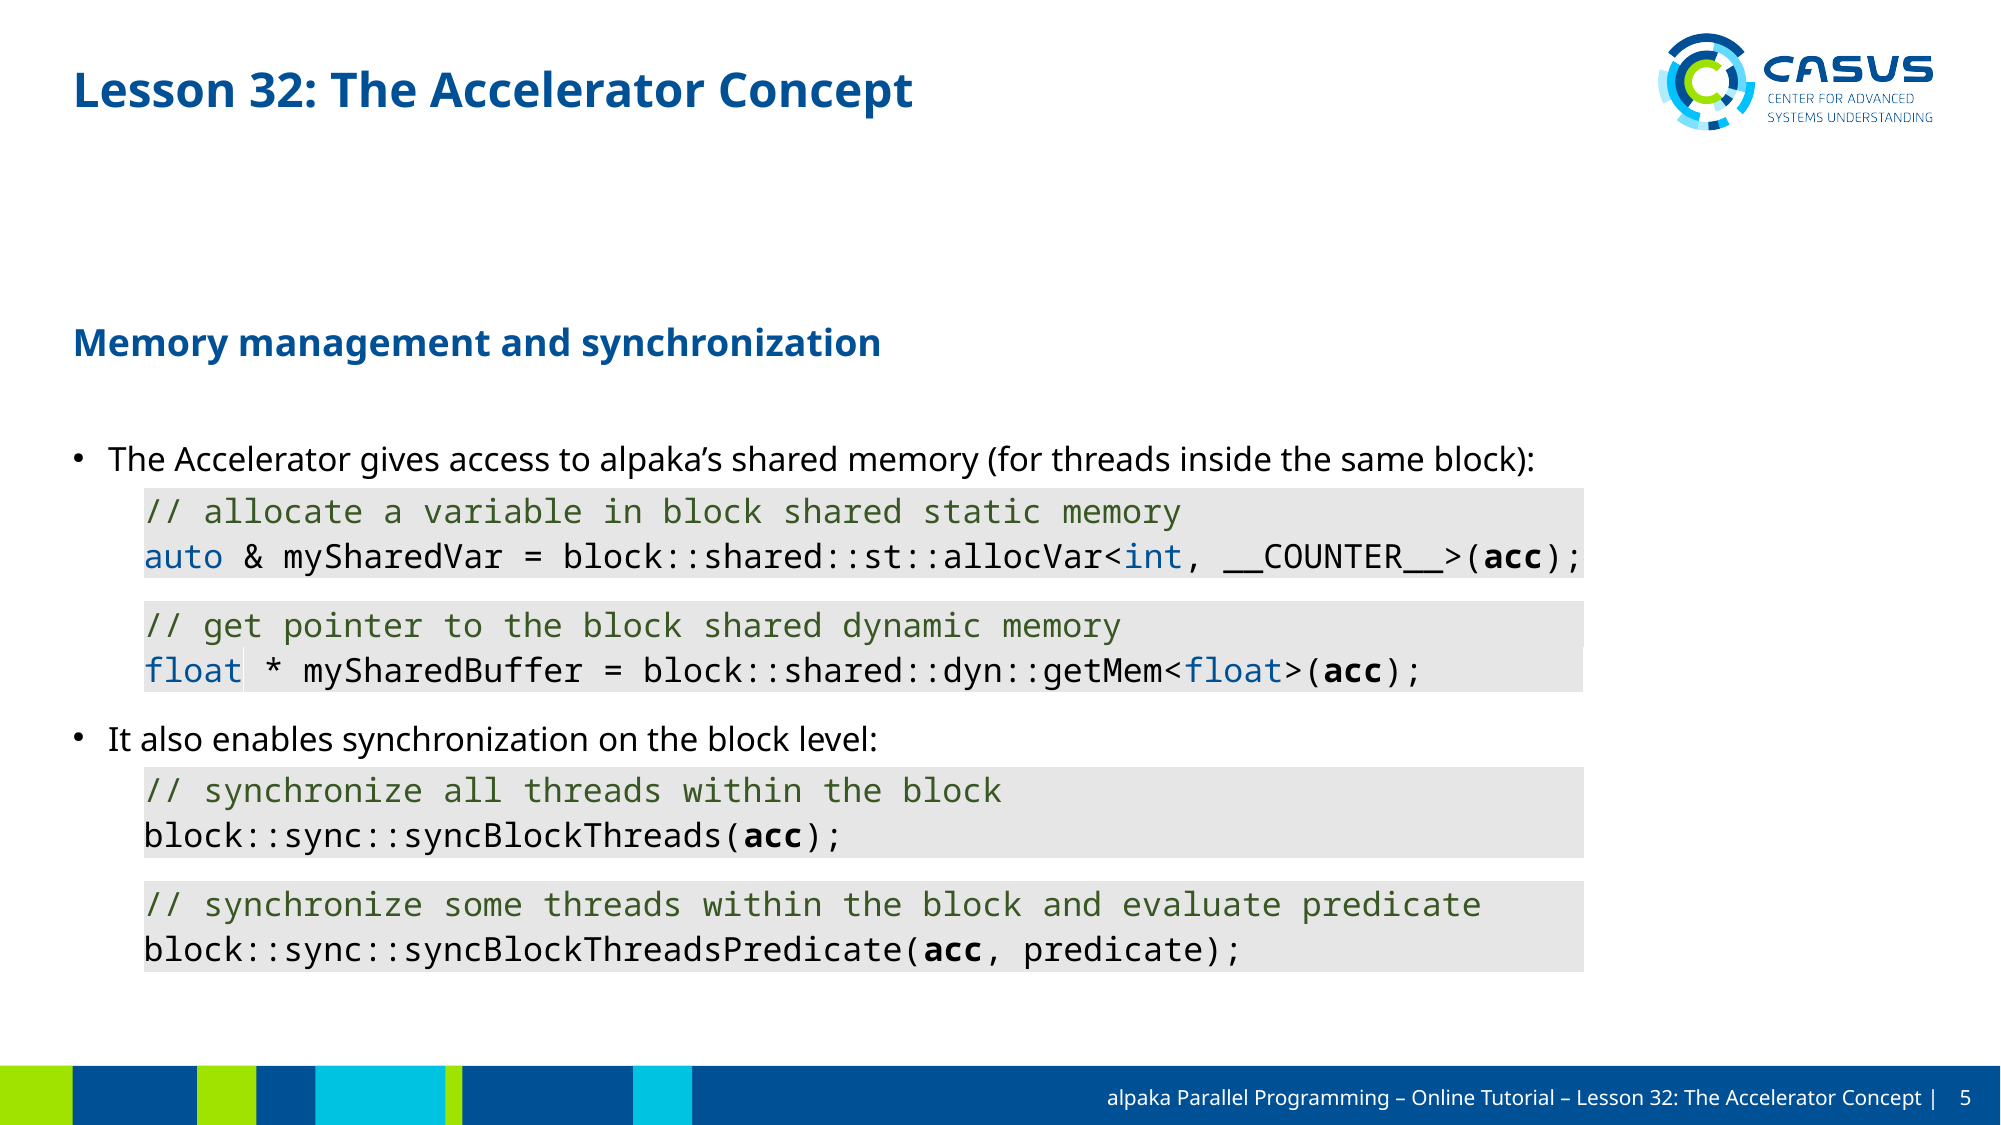

# Lesson 32: The Accelerator Concept
Memory management and synchronization
The Accelerator gives access to alpaka’s shared memory (for threads inside the same block):
// allocate a variable in block shared static memory
auto & mySharedVar = block::shared::st::allocVar<int, __COUNTER__>(acc);
// get pointer to the block shared dynamic memory
float * mySharedBuffer = block::shared::dyn::getMem<float>(acc);
It also enables synchronization on the block level:
// synchronize all threads within the block
block::sync::syncBlockThreads(acc);
// synchronize some threads within the block and evaluate predicate
block::sync::syncBlockThreadsPredicate(acc, predicate);
alpaka Parallel Programming – Online Tutorial – Lesson 32: The Accelerator Concept
5